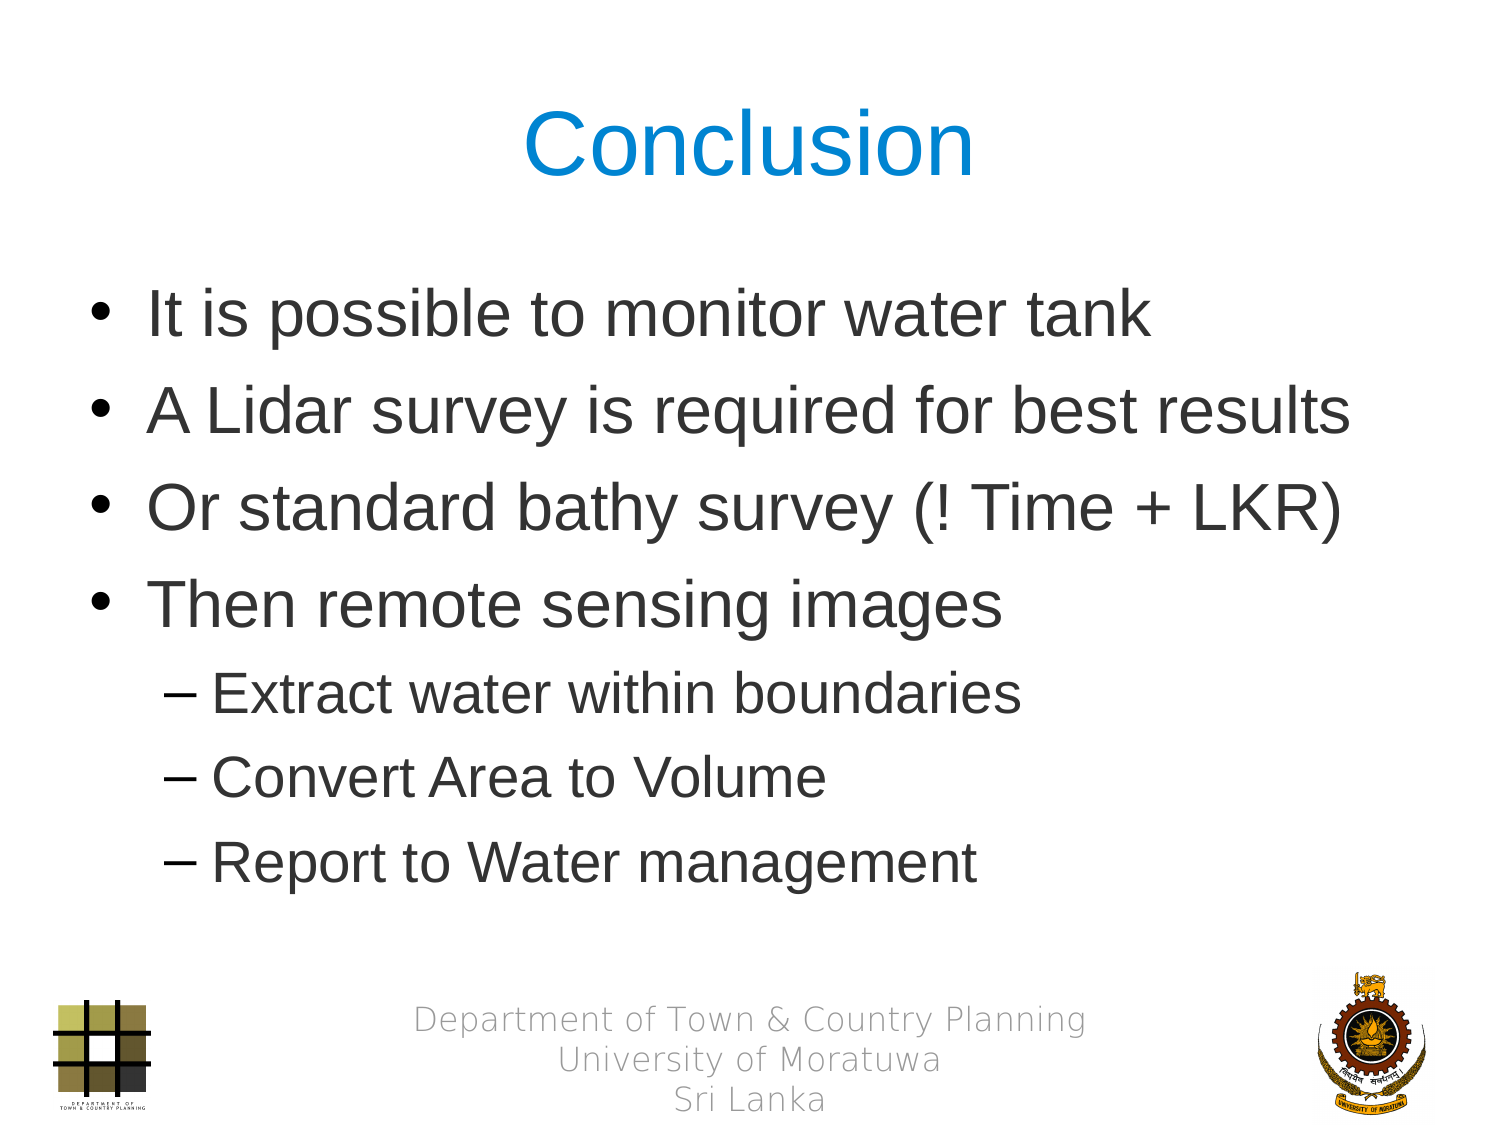

# Conclusion
It is possible to monitor water tank
A Lidar survey is required for best results
Or standard bathy survey (! Time + LKR)
Then remote sensing images
Extract water within boundaries
Convert Area to Volume
Report to Water management